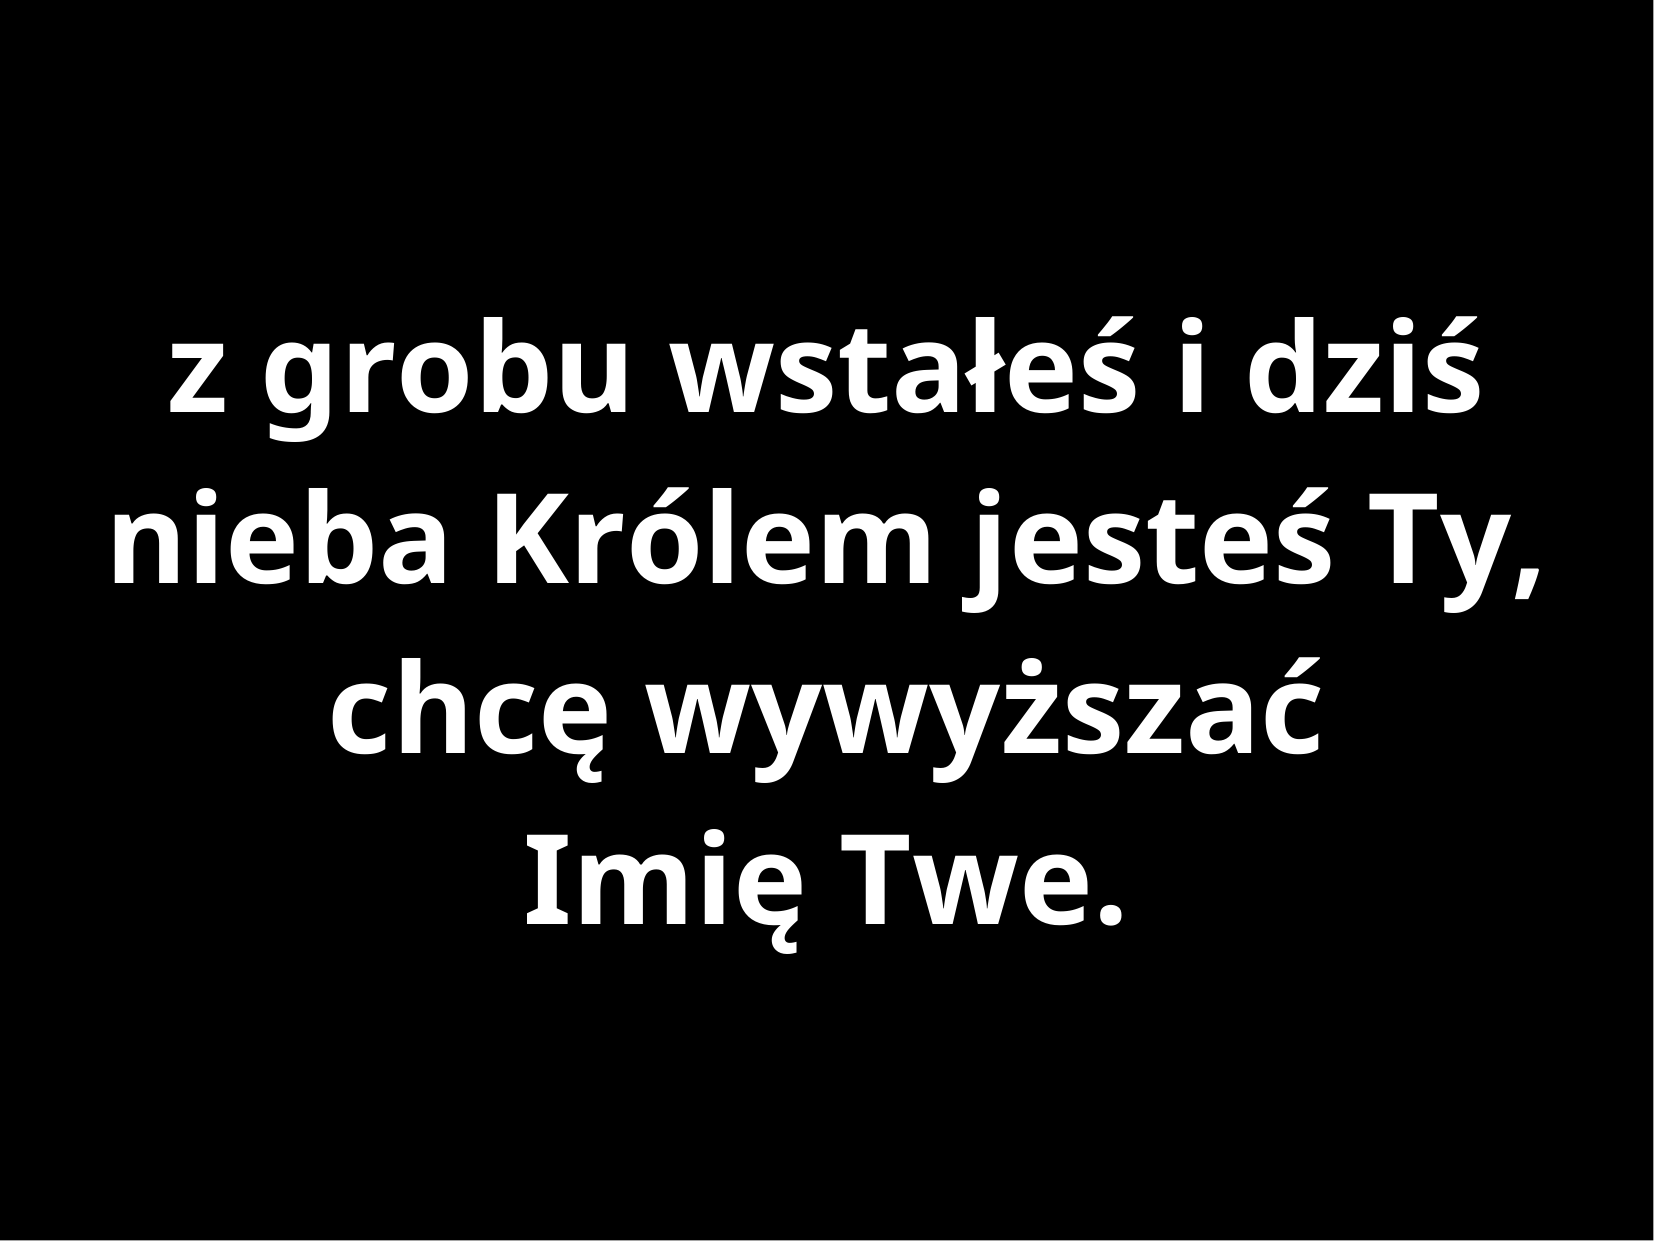

# z grobu wstałeś i dziś nieba Królem jesteś Ty, chcę wywyższać Imię Twe.